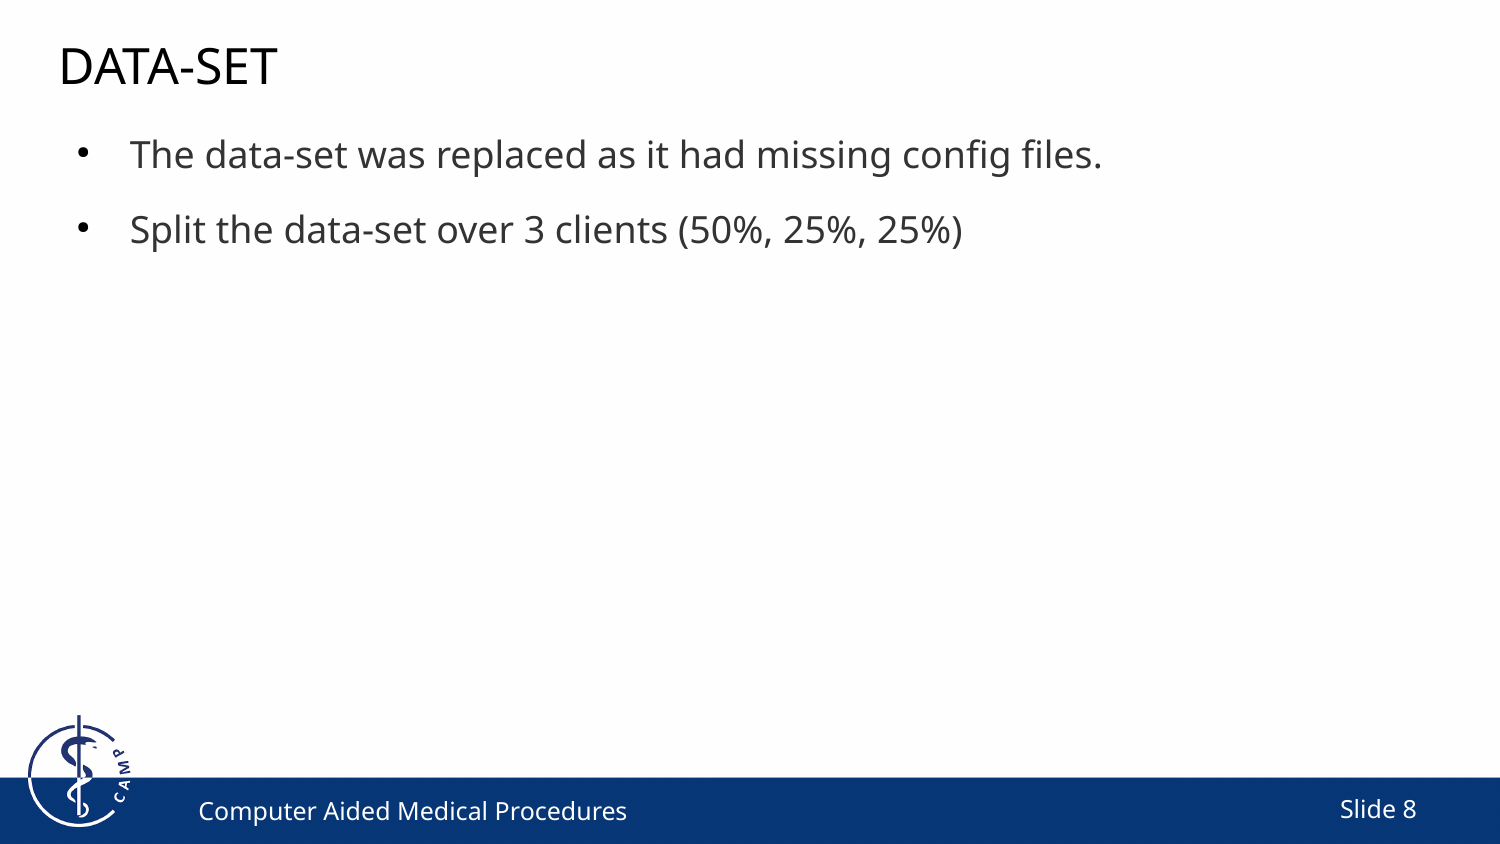

# DATA-SET
The data-set was replaced as it had missing config files.
Split the data-set over 3 clients (50%, 25%, 25%)
Computer Aided Medical Procedures
Slide